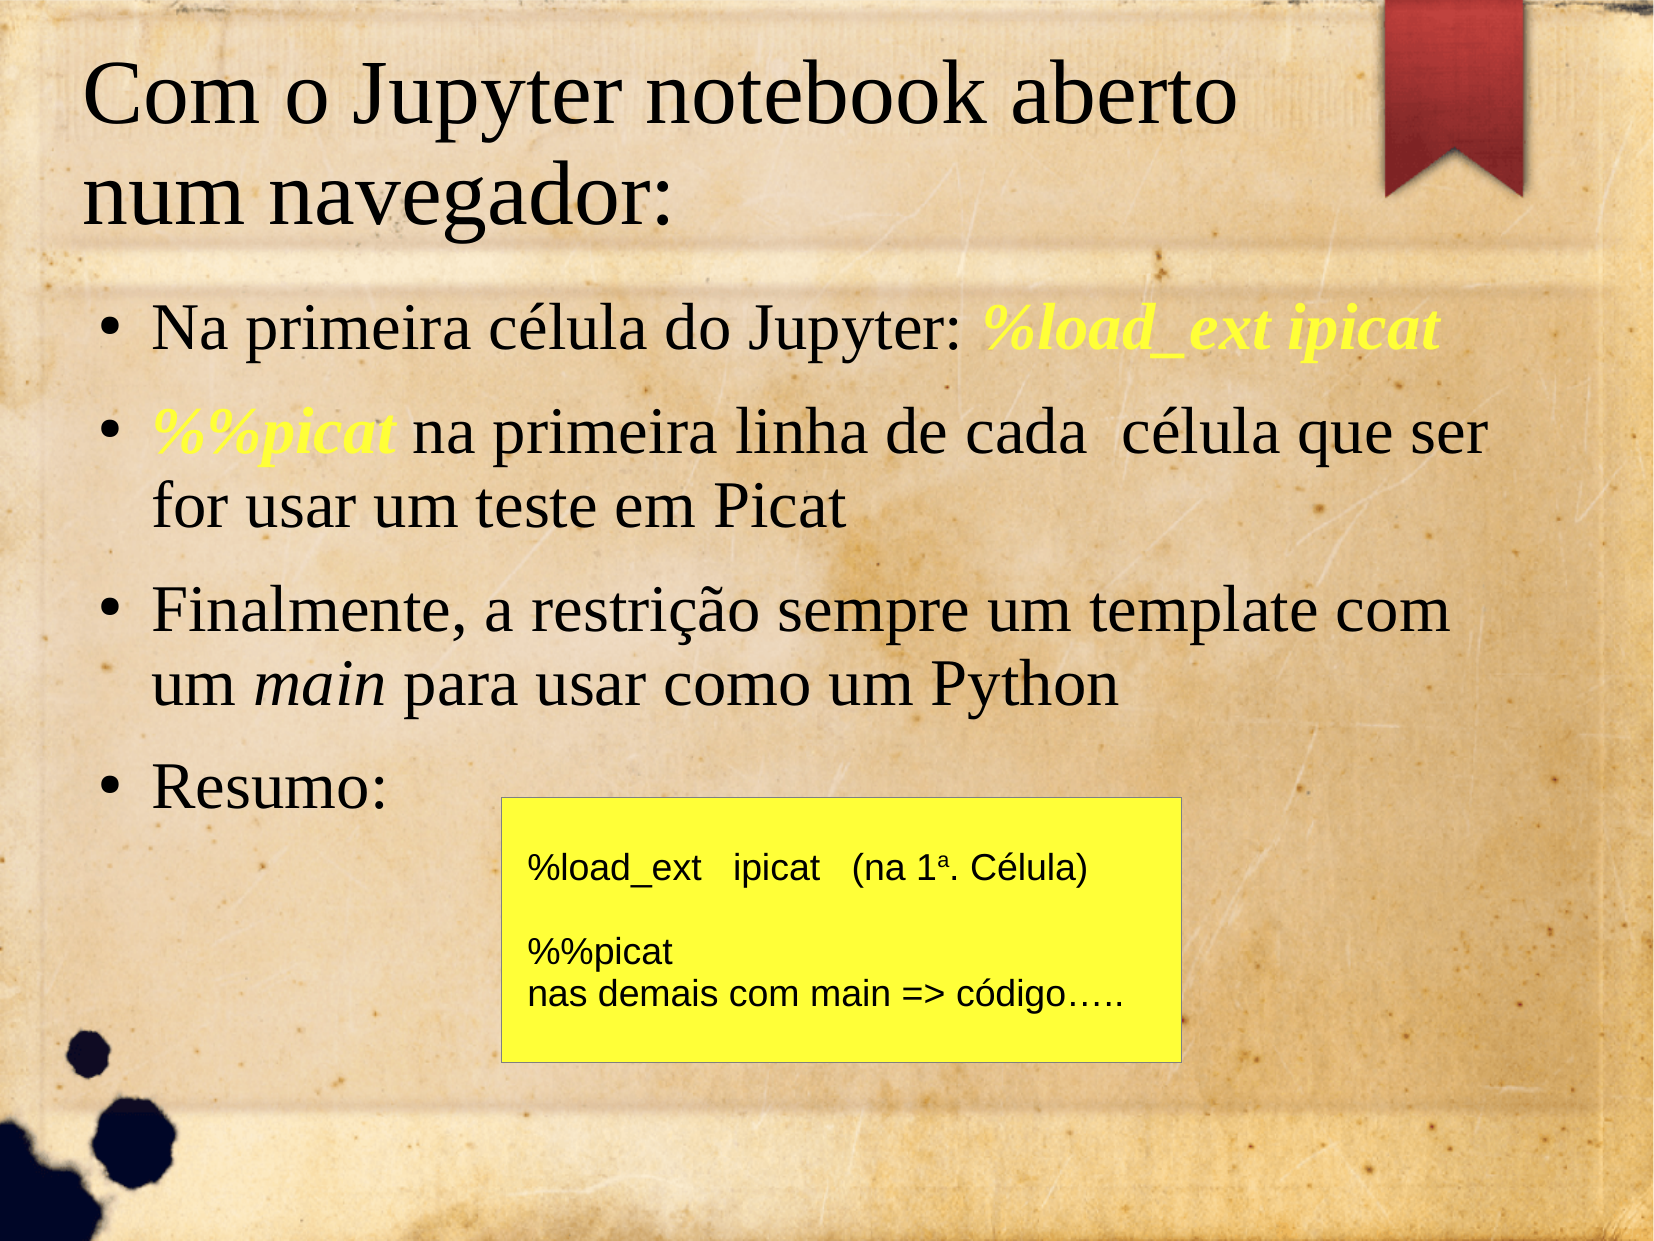

# Com o Jupyter notebook aberto num navegador:
Na primeira célula do Jupyter: %load_ext ipicat
%%picat na primeira linha de cada célula que ser for usar um teste em Picat
Finalmente, a restrição sempre um template com um main para usar como um Python
Resumo:
 %load_ext ipicat (na 1a. Célula)
 %%picat
 nas demais com main => código…..